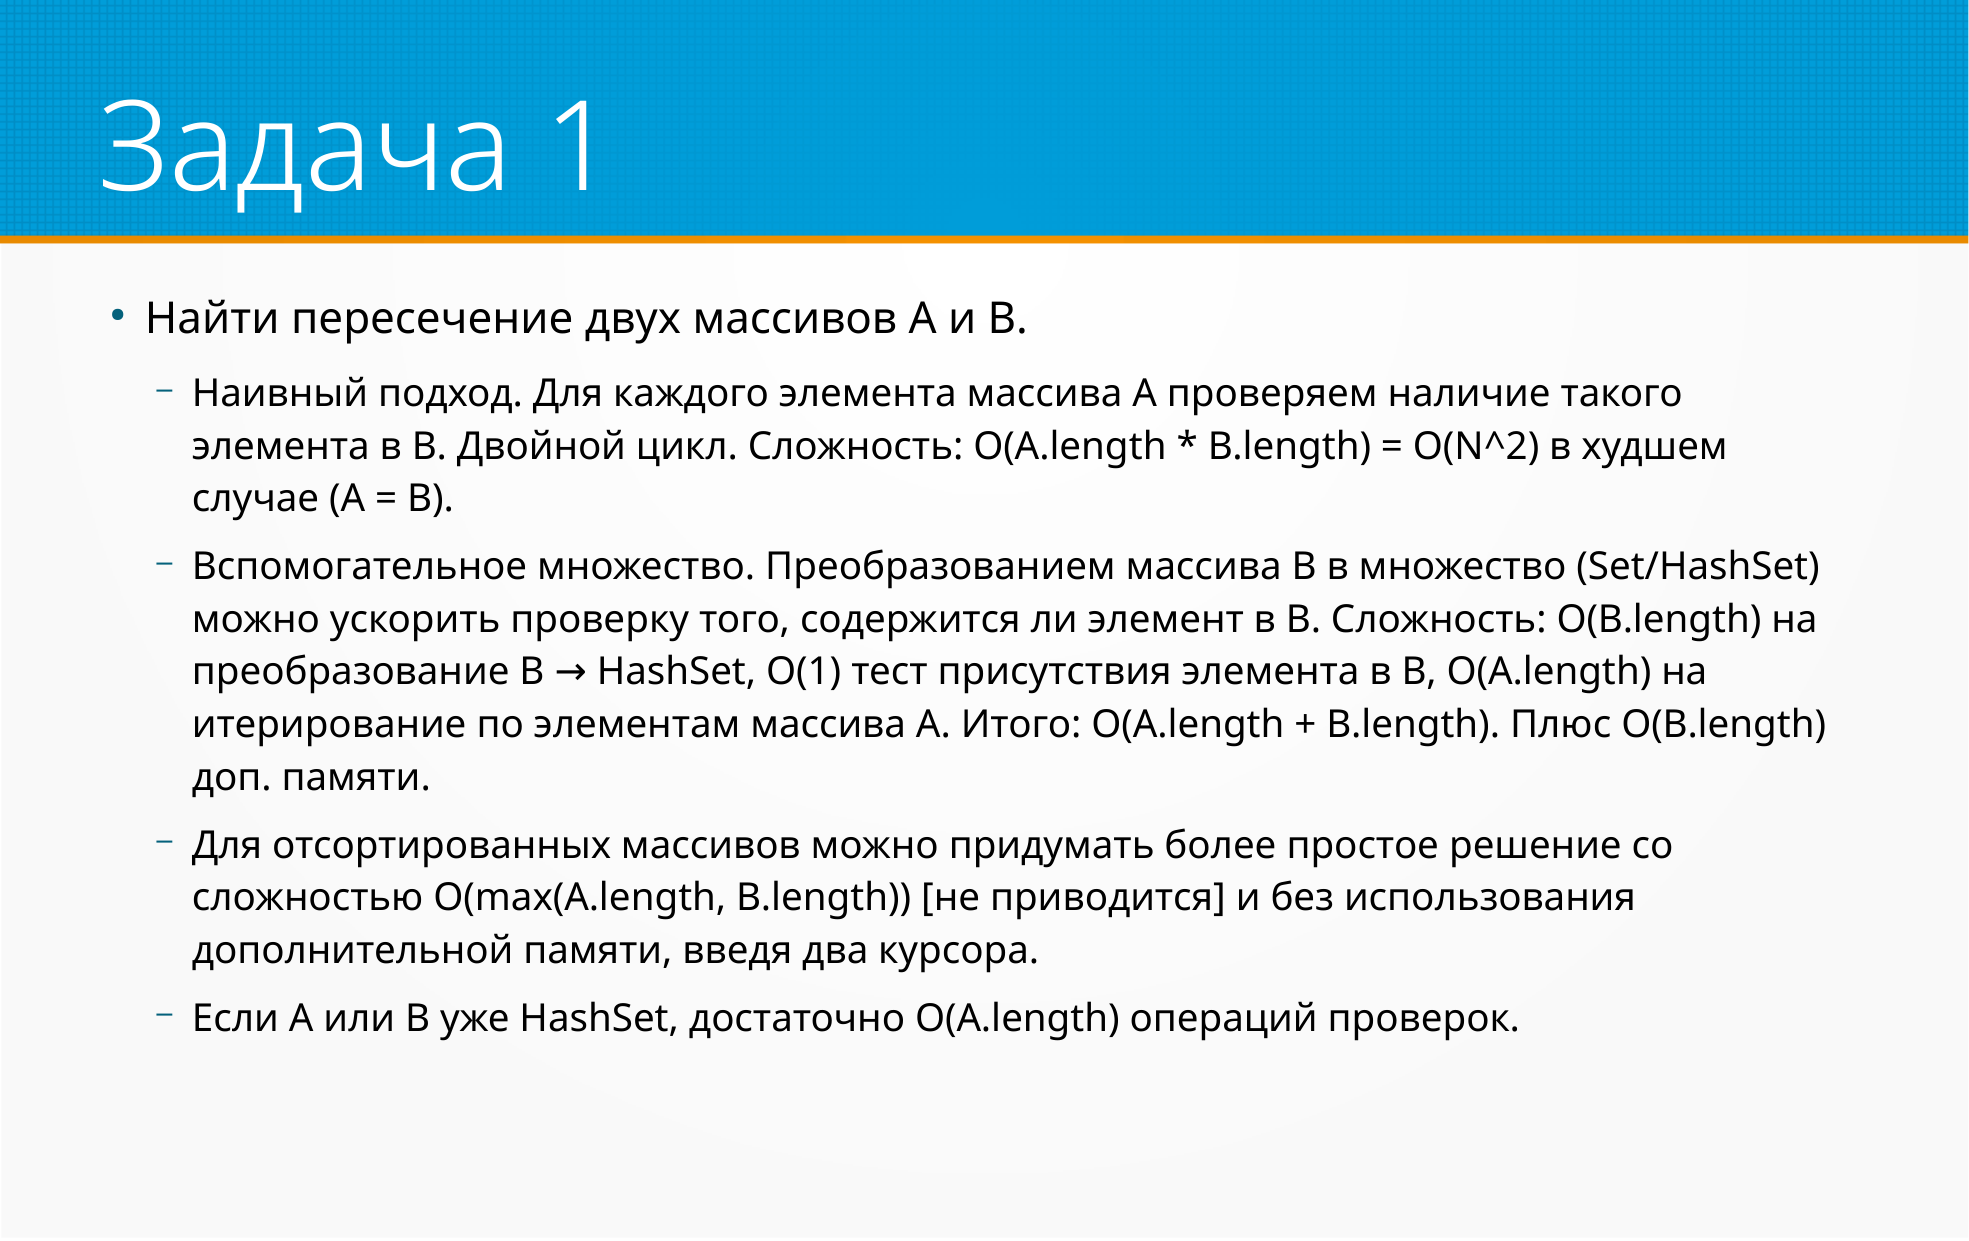

# Задача 1
Найти пересечение двух массивов A и B.
Наивный подход. Для каждого элемента массива A проверяем наличие такого элемента в B. Двойной цикл. Сложность: O(A.length * B.length) = O(N^2) в худшем случае (A = B).
Вспомогательное множество. Преобразованием массива B в множество (Set/HashSet) можно ускорить проверку того, содержится ли элемент в B. Сложность: O(B.length) на преобразование B → HashSet, O(1) тест присутствия элемента в B, O(A.length) на итерирование по элементам массива A. Итого: O(A.length + B.length). Плюс O(B.length) доп. памяти.
Для отсортированных массивов можно придумать более простое решение со сложностью O(max(A.length, B.length)) [не приводится] и без использования дополнительной памяти, введя два курсора.
Если A или B уже HashSet, достаточно O(A.length) операций проверок.